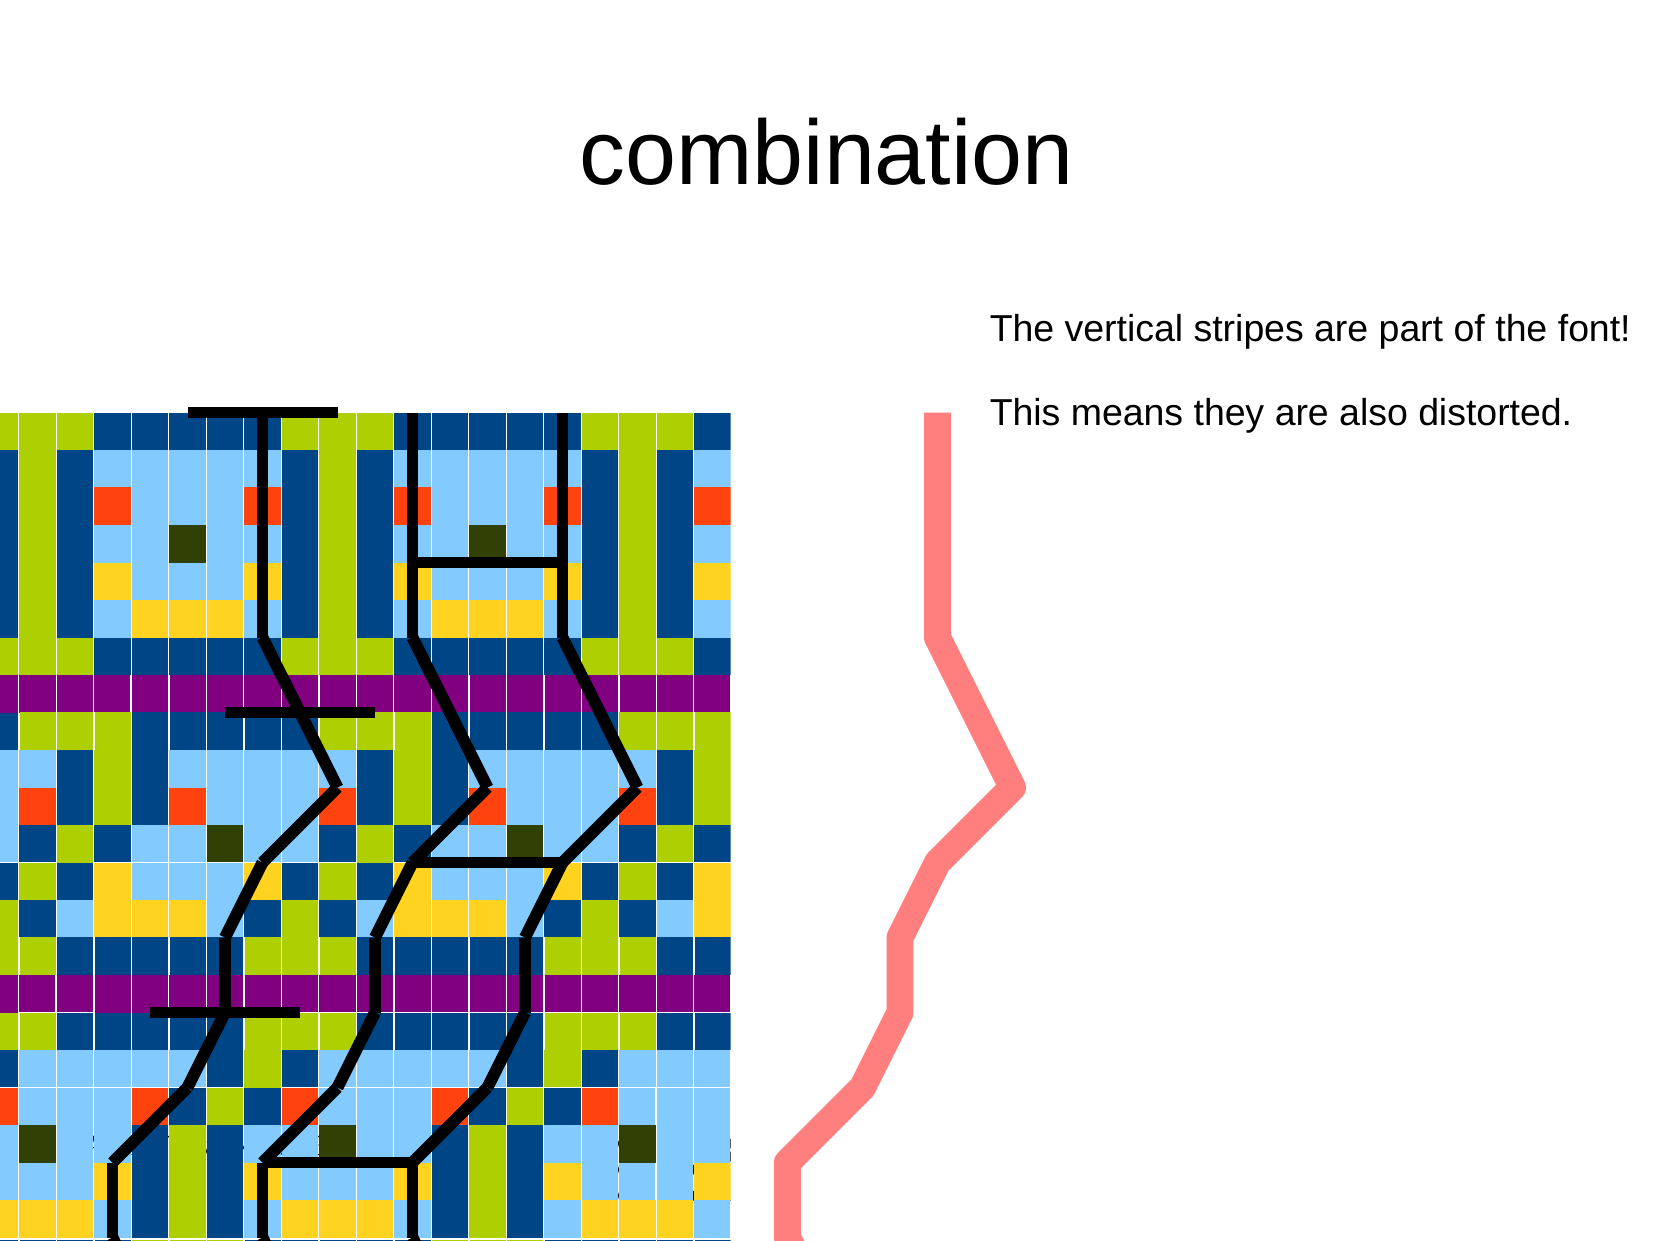

# combination
The vertical stripes are part of the font!
This means they are also distorted.
25